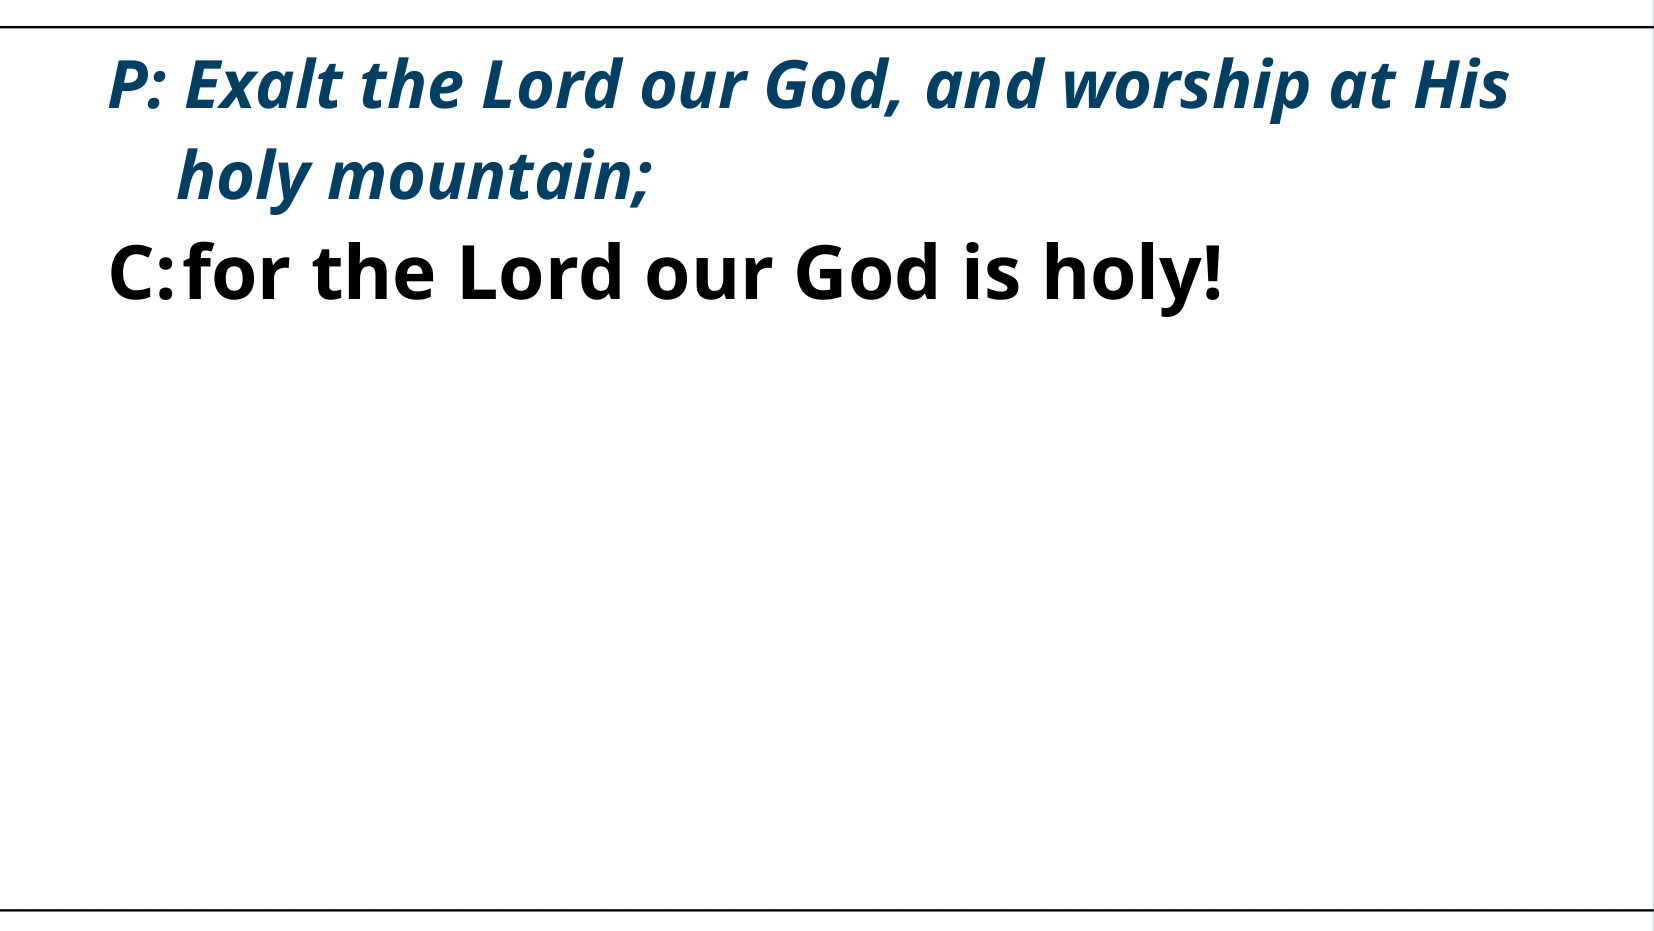

P: 	Exalt the Lord our God, and worship at His
 holy mountain;
C:	for the Lord our God is holy!